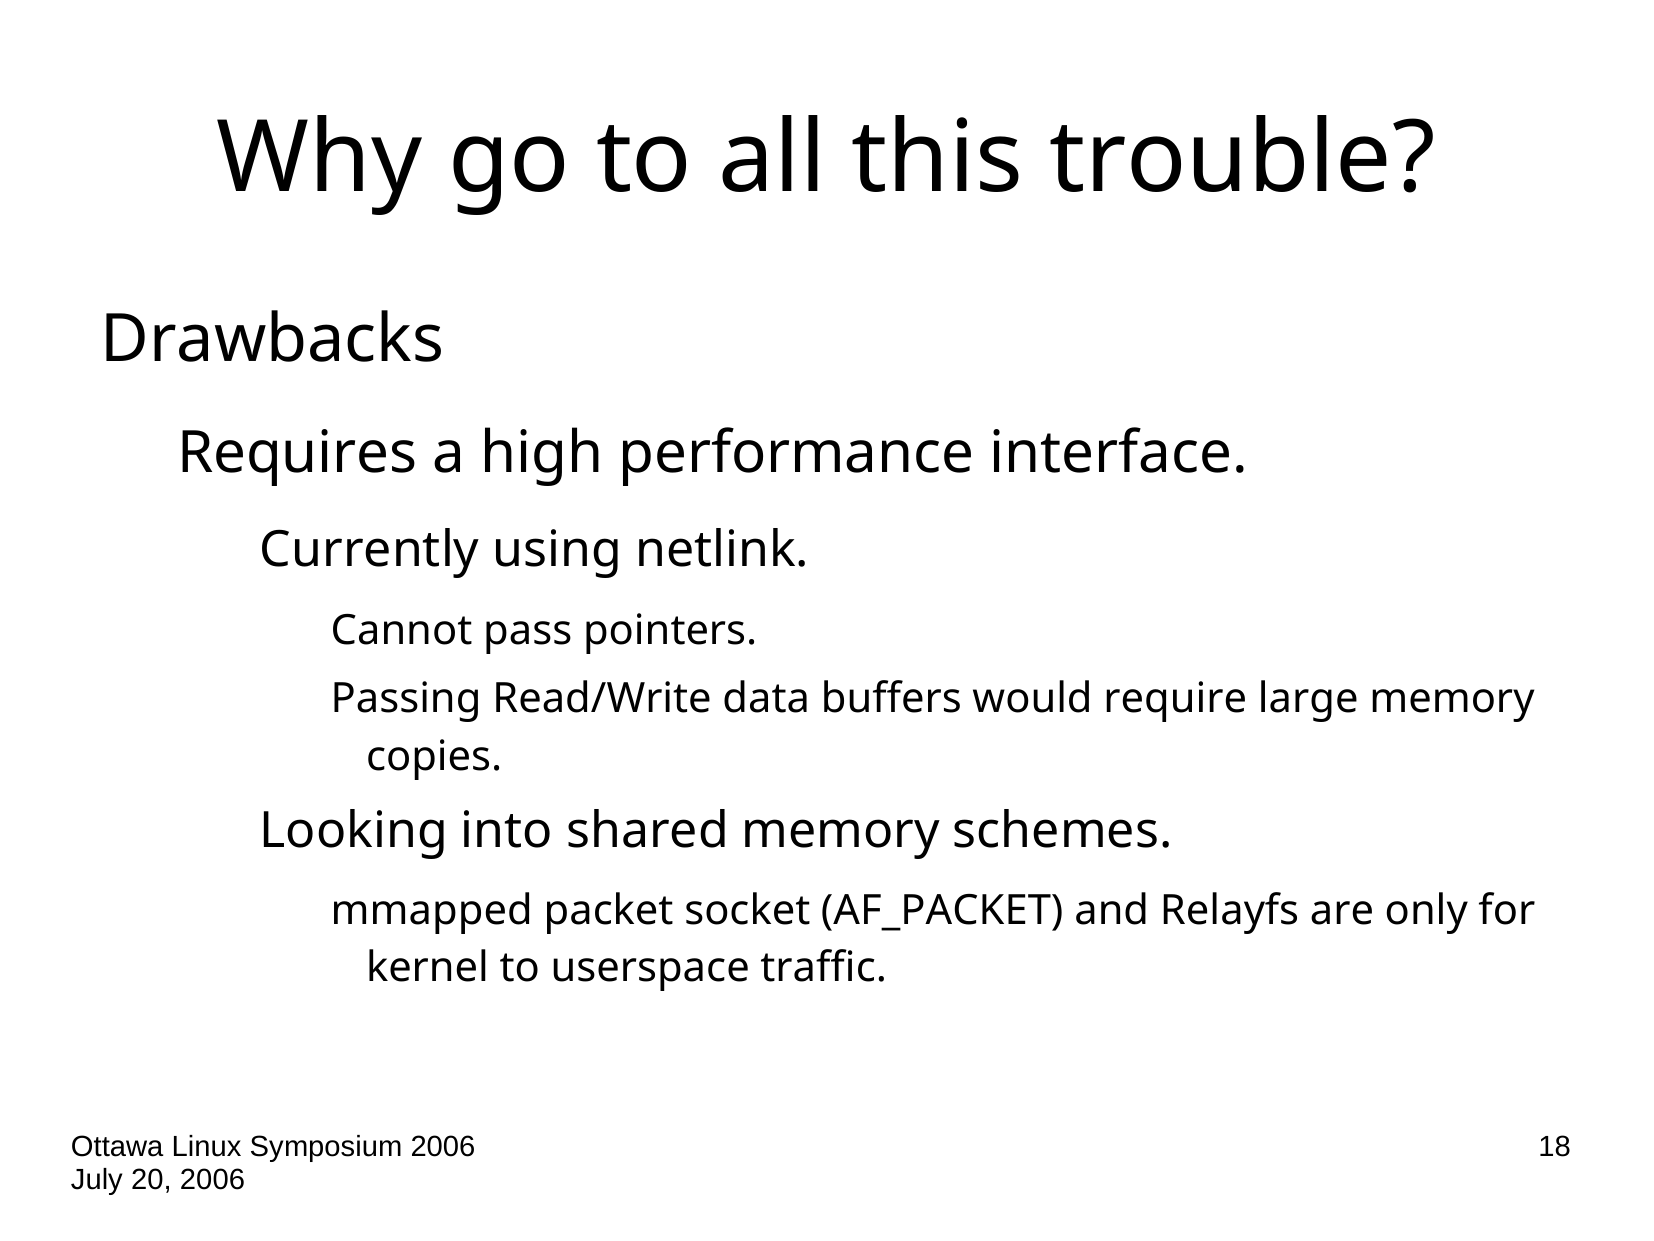

# Why go to all this trouble?
Drawbacks
Requires a high performance interface.
Currently using netlink.
Cannot pass pointers.
Passing Read/Write data buffers would require large memory copies.
Looking into shared memory schemes.
mmapped packet socket (AF_PACKET) and Relayfs are only for kernel to userspace traffic.
18